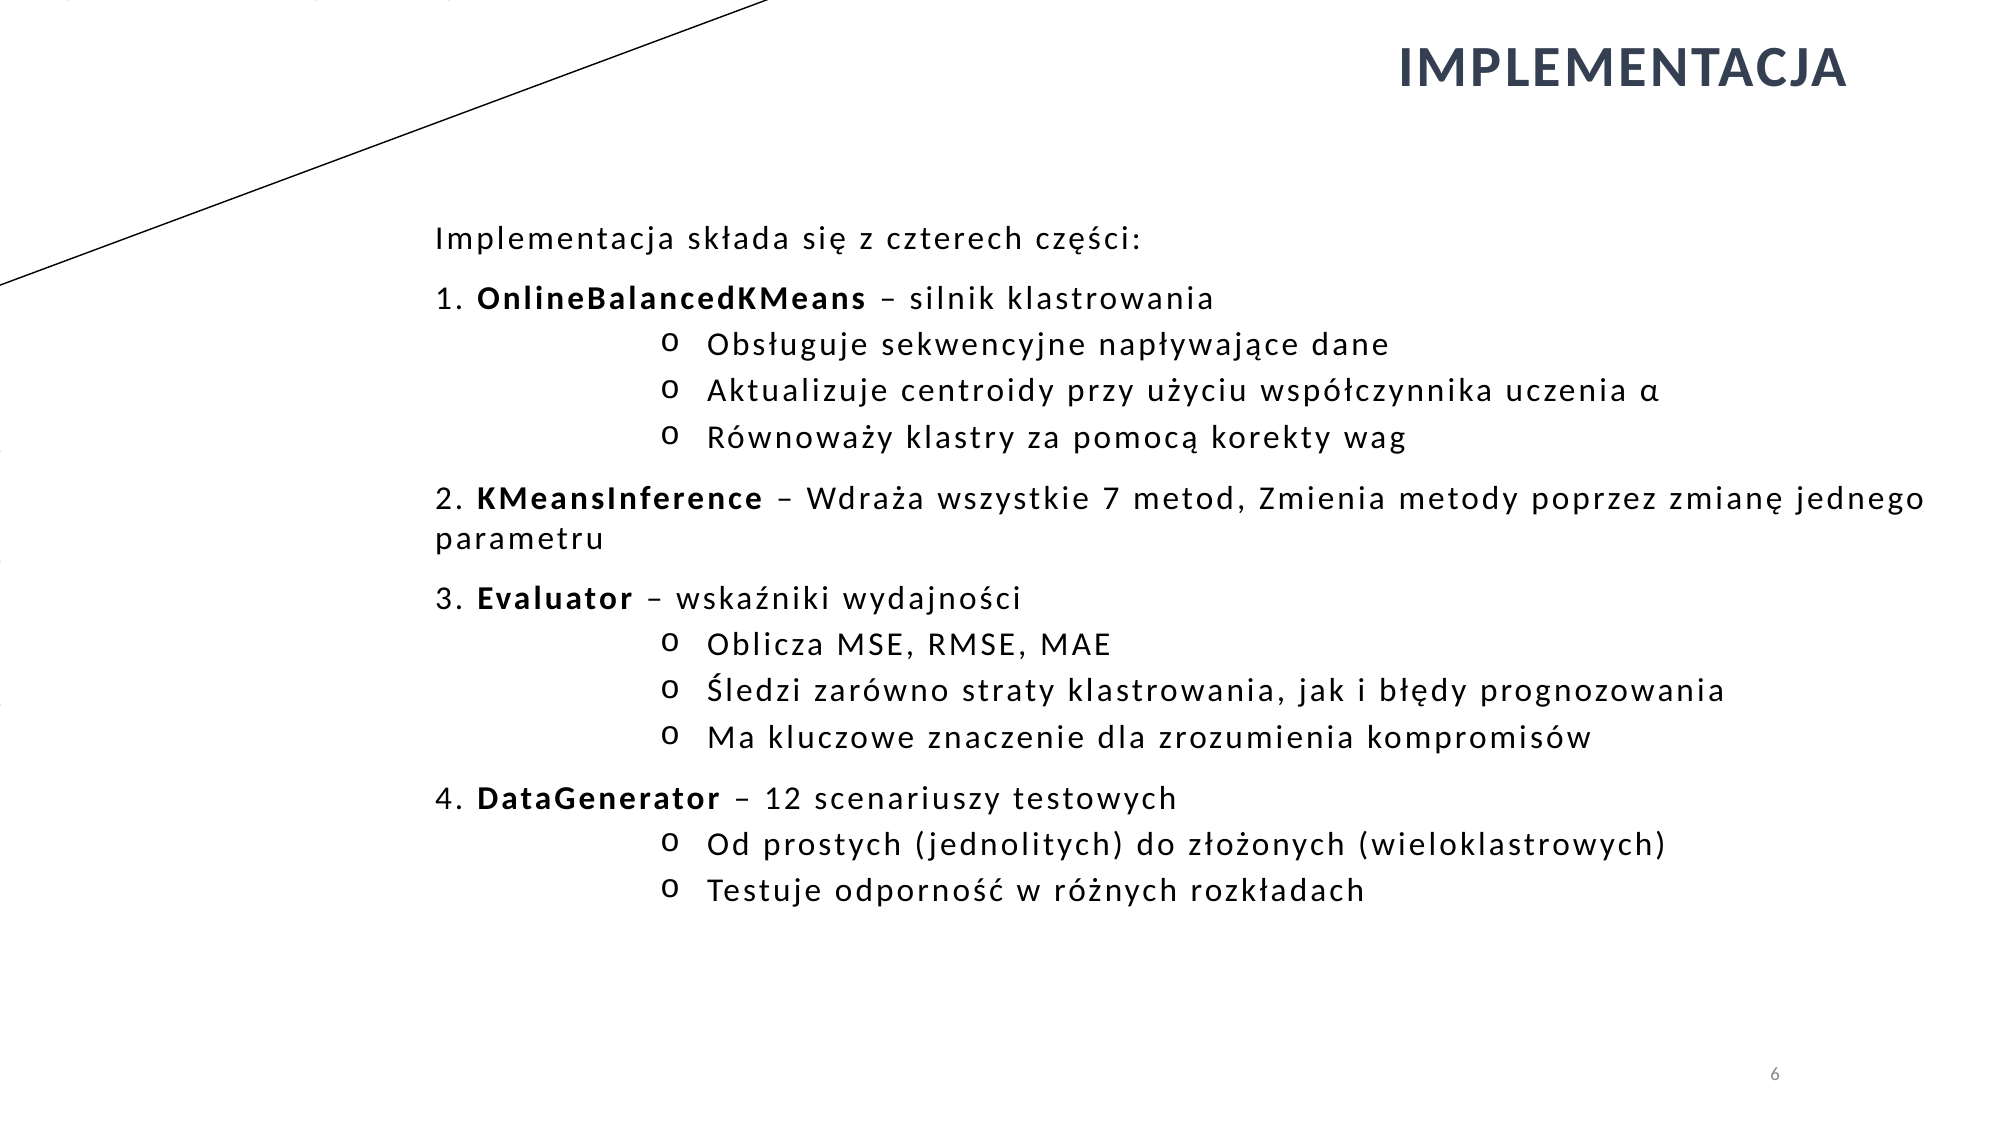

Implementacja
# Implementacja składa się z czterech części:
1. OnlineBalancedKMeans – silnik klastrowania
Obsługuje sekwencyjne napływające dane
Aktualizuje centroidy przy użyciu współczynnika uczenia α
Równoważy klastry za pomocą korekty wag
2. KMeansInference – Wdraża wszystkie 7 metod, Zmienia metody poprzez zmianę jednego parametru
3. Evaluator – wskaźniki wydajności
Oblicza MSE, RMSE, MAE
Śledzi zarówno straty klastrowania, jak i błędy prognozowania
Ma kluczowe znaczenie dla zrozumienia kompromisów
4. DataGenerator – 12 scenariuszy testowych
Od prostych (jednolitych) do złożonych (wieloklastrowych)
Testuje odporność w różnych rozkładach